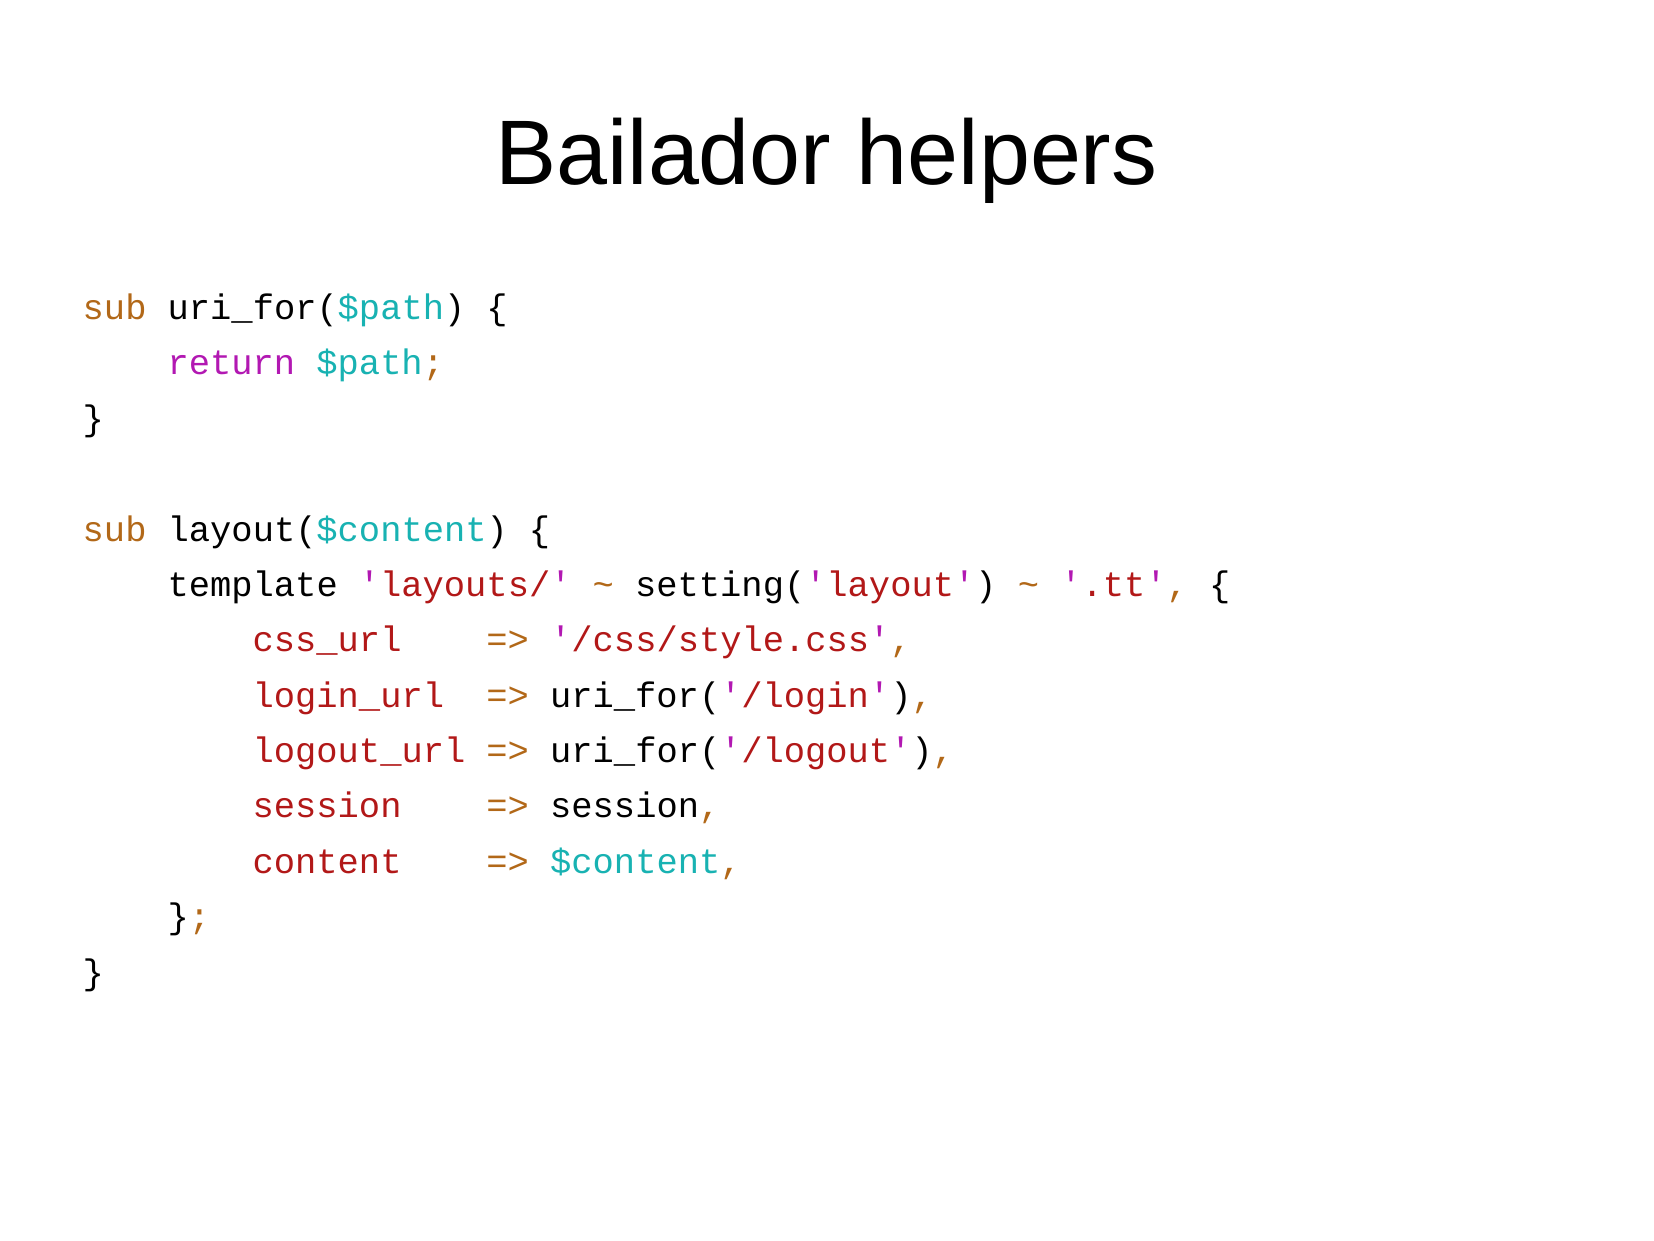

# Bailador helpers
sub uri_for($path) {
 return $path;
}
sub layout($content) {
 template 'layouts/' ~ setting('layout') ~ '.tt', {
 css_url => '/css/style.css',
 login_url => uri_for('/login'),
 logout_url => uri_for('/logout'),
 session => session,
 content => $content,
 };
}